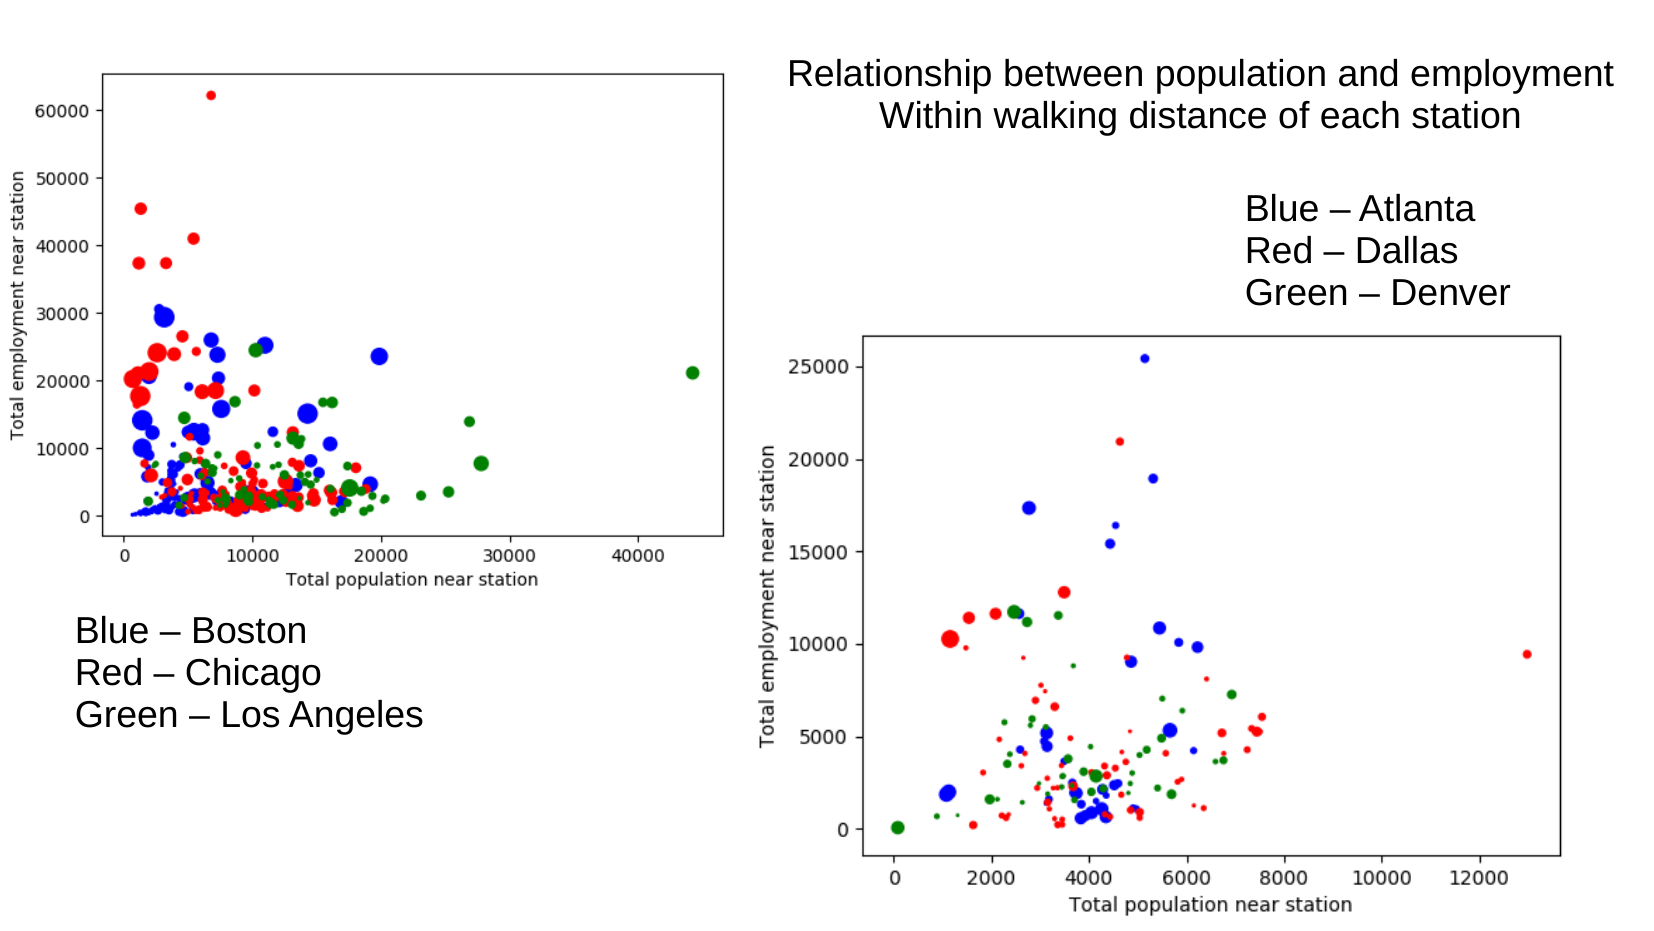

Relationship between population and employment
Within walking distance of each station
Blue – Atlanta
Red – Dallas
Green – Denver
Blue – Boston
Red – Chicago
Green – Los Angeles